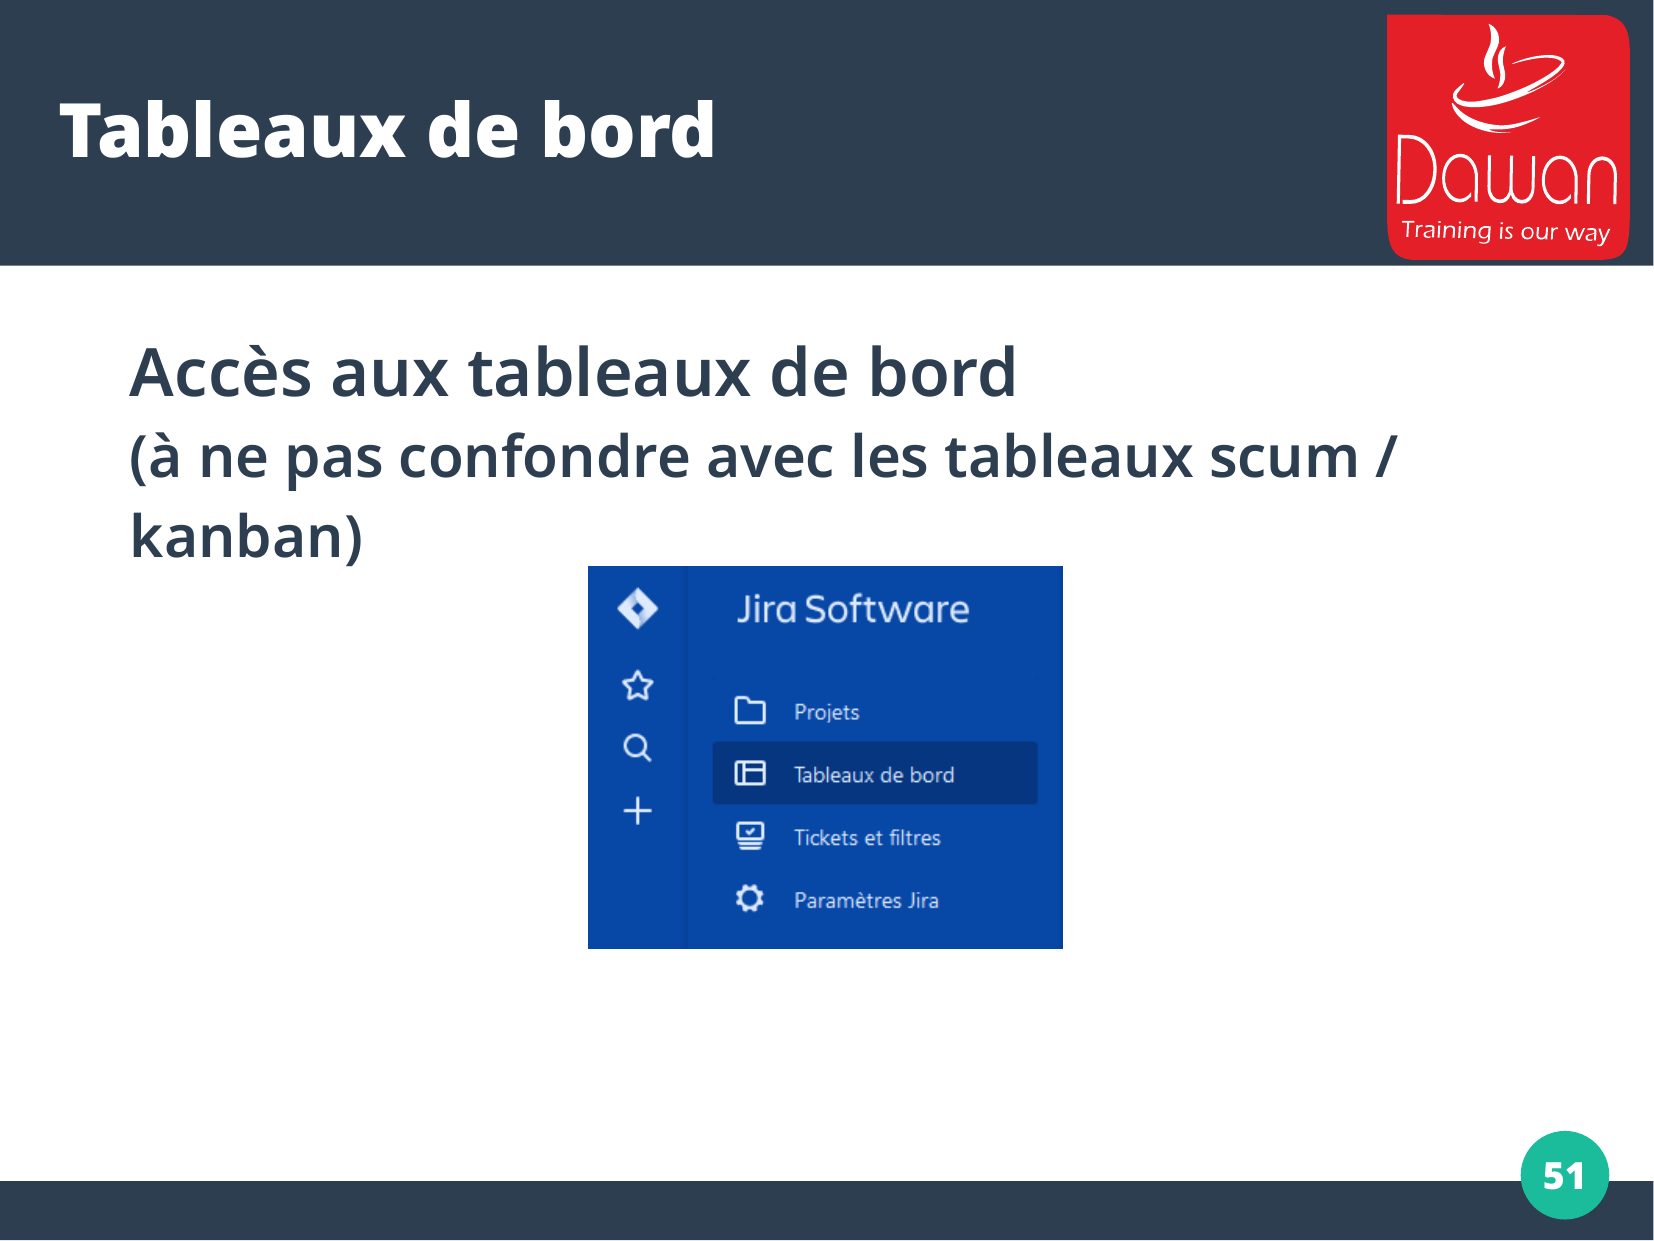

# Tableaux de bord
Accès aux tableaux de bord
(à ne pas confondre avec les tableaux scum / kanban)
51